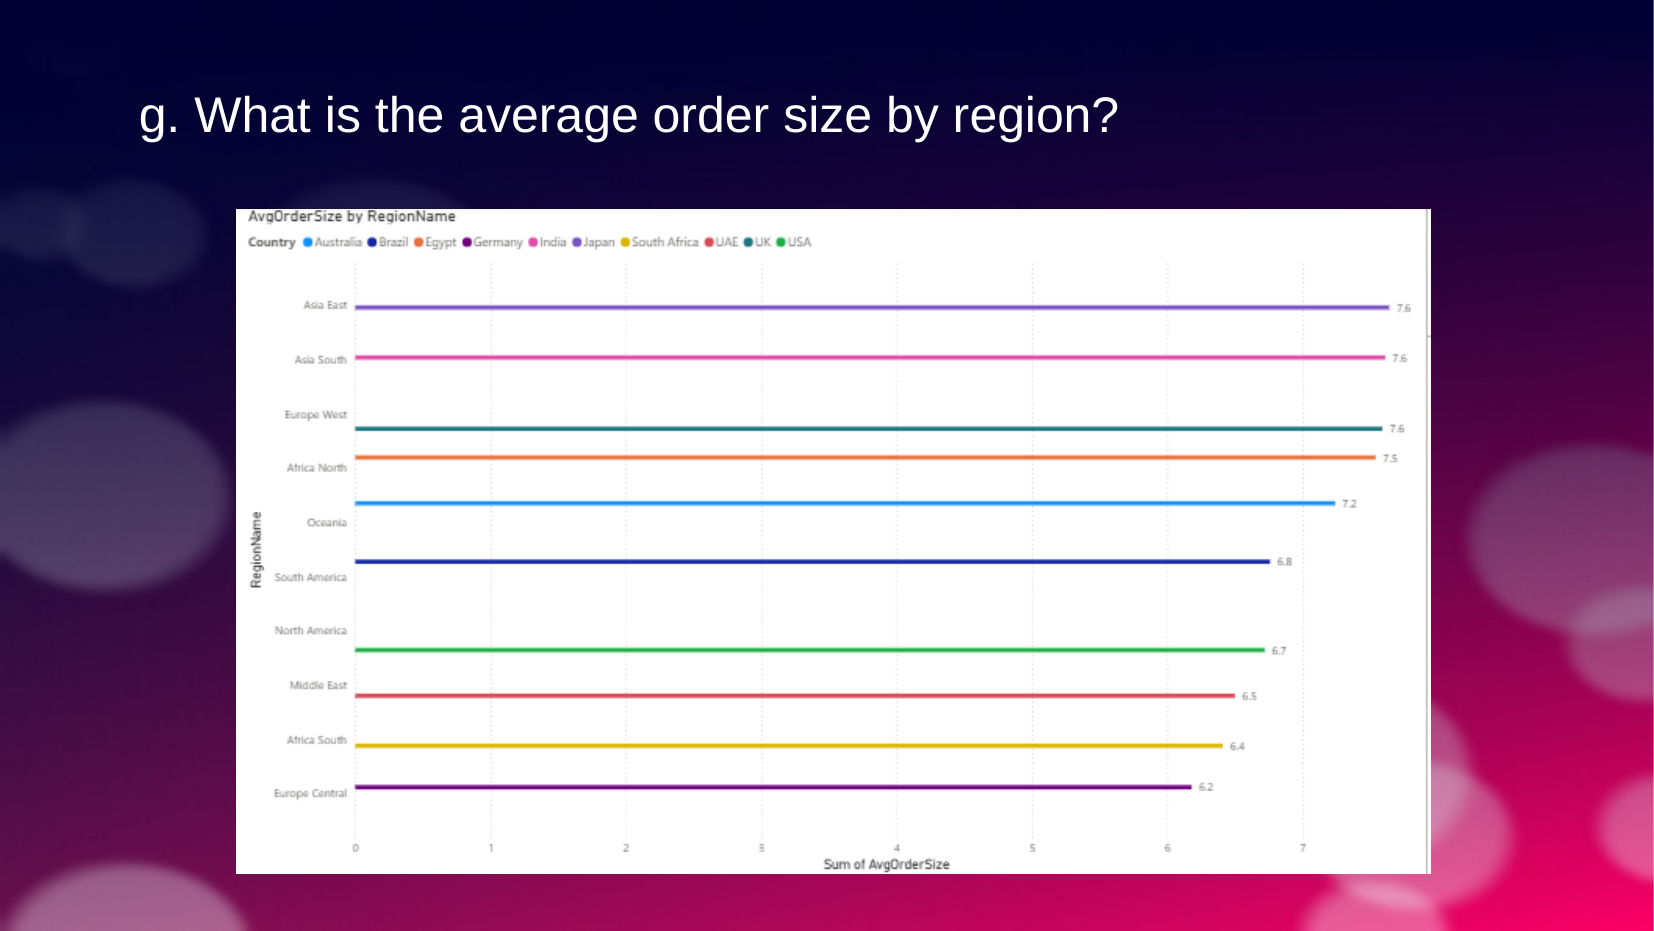

# g. What is the average order size by region?